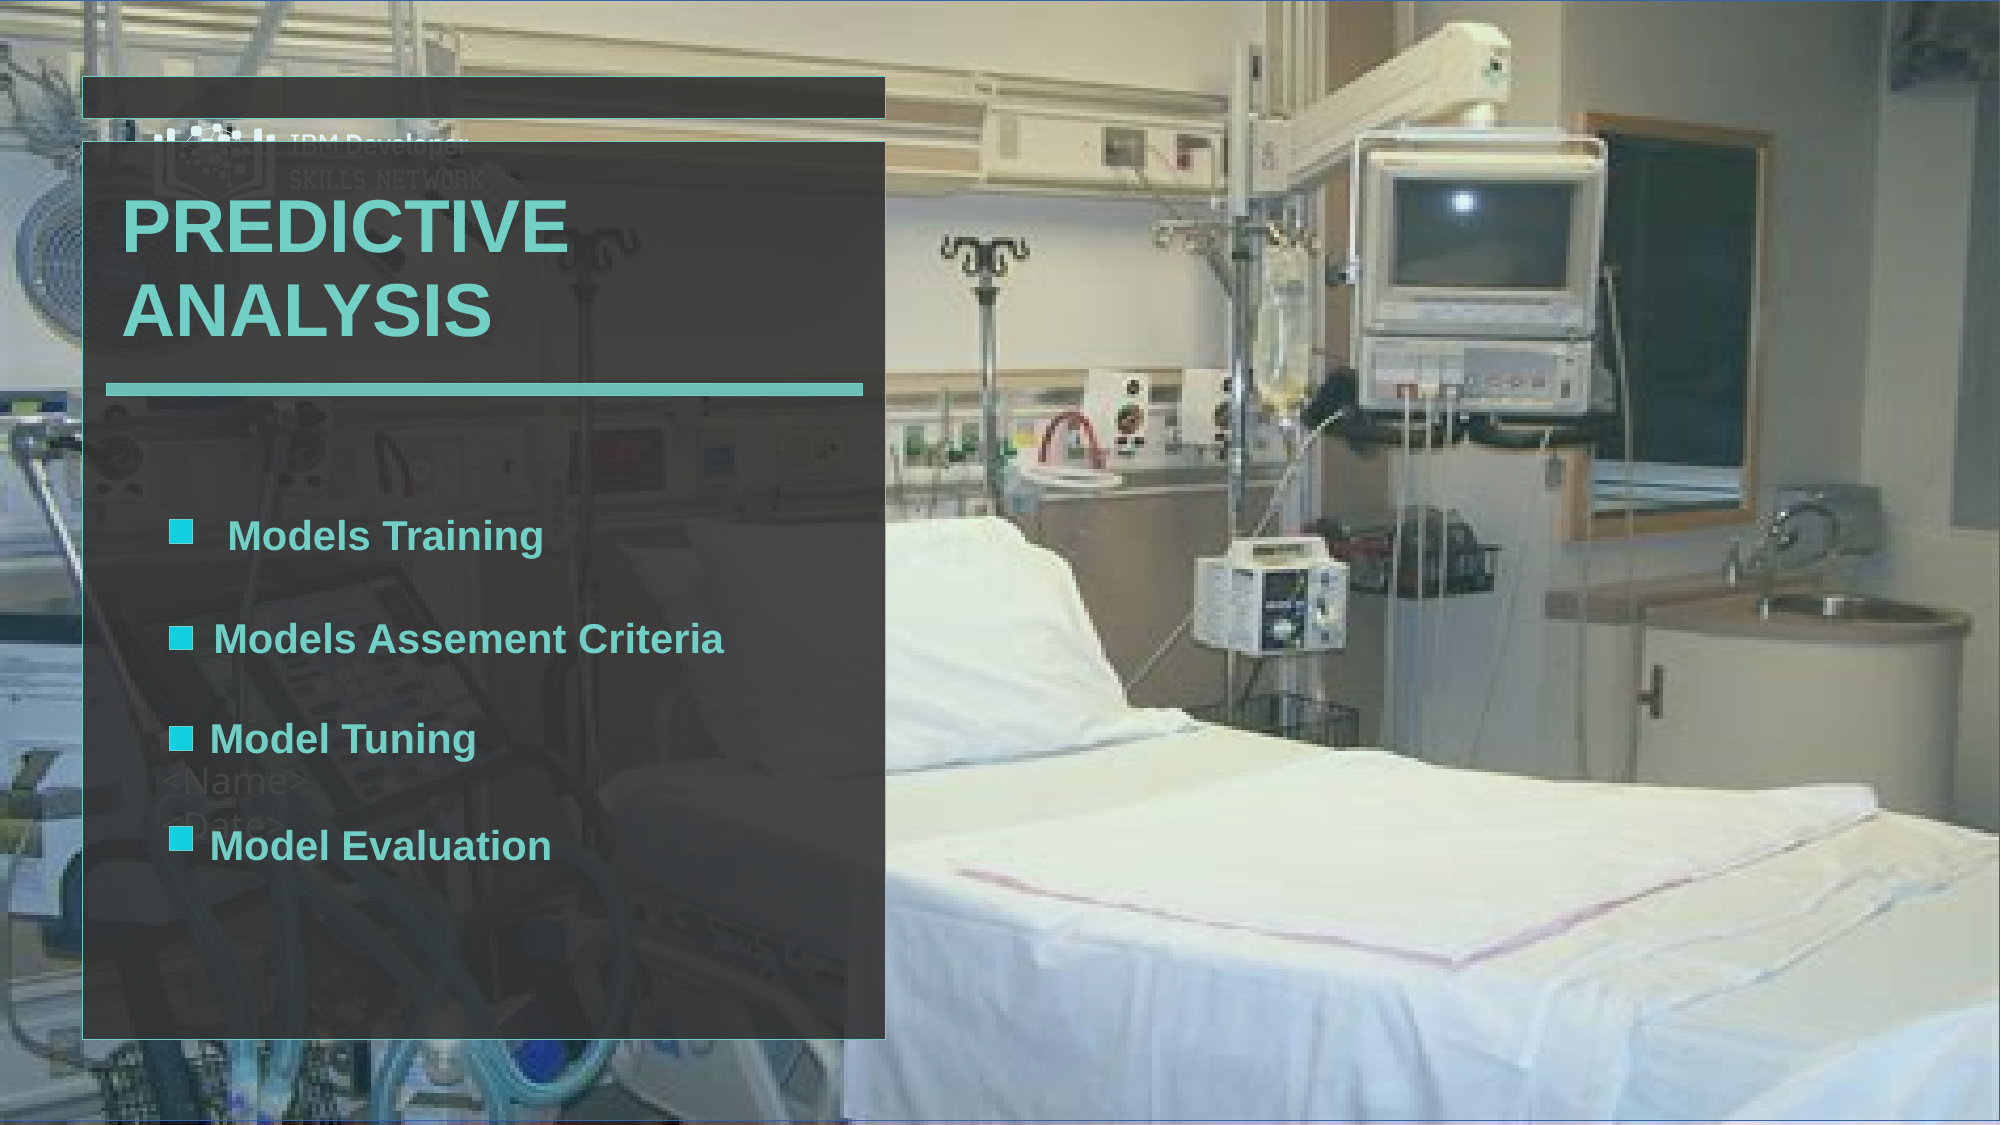

PREDICTIVE ANALYSIS
Models Training
Models Assement Criteria
Model Tuning
<Name>
<Date>
Model Evaluation